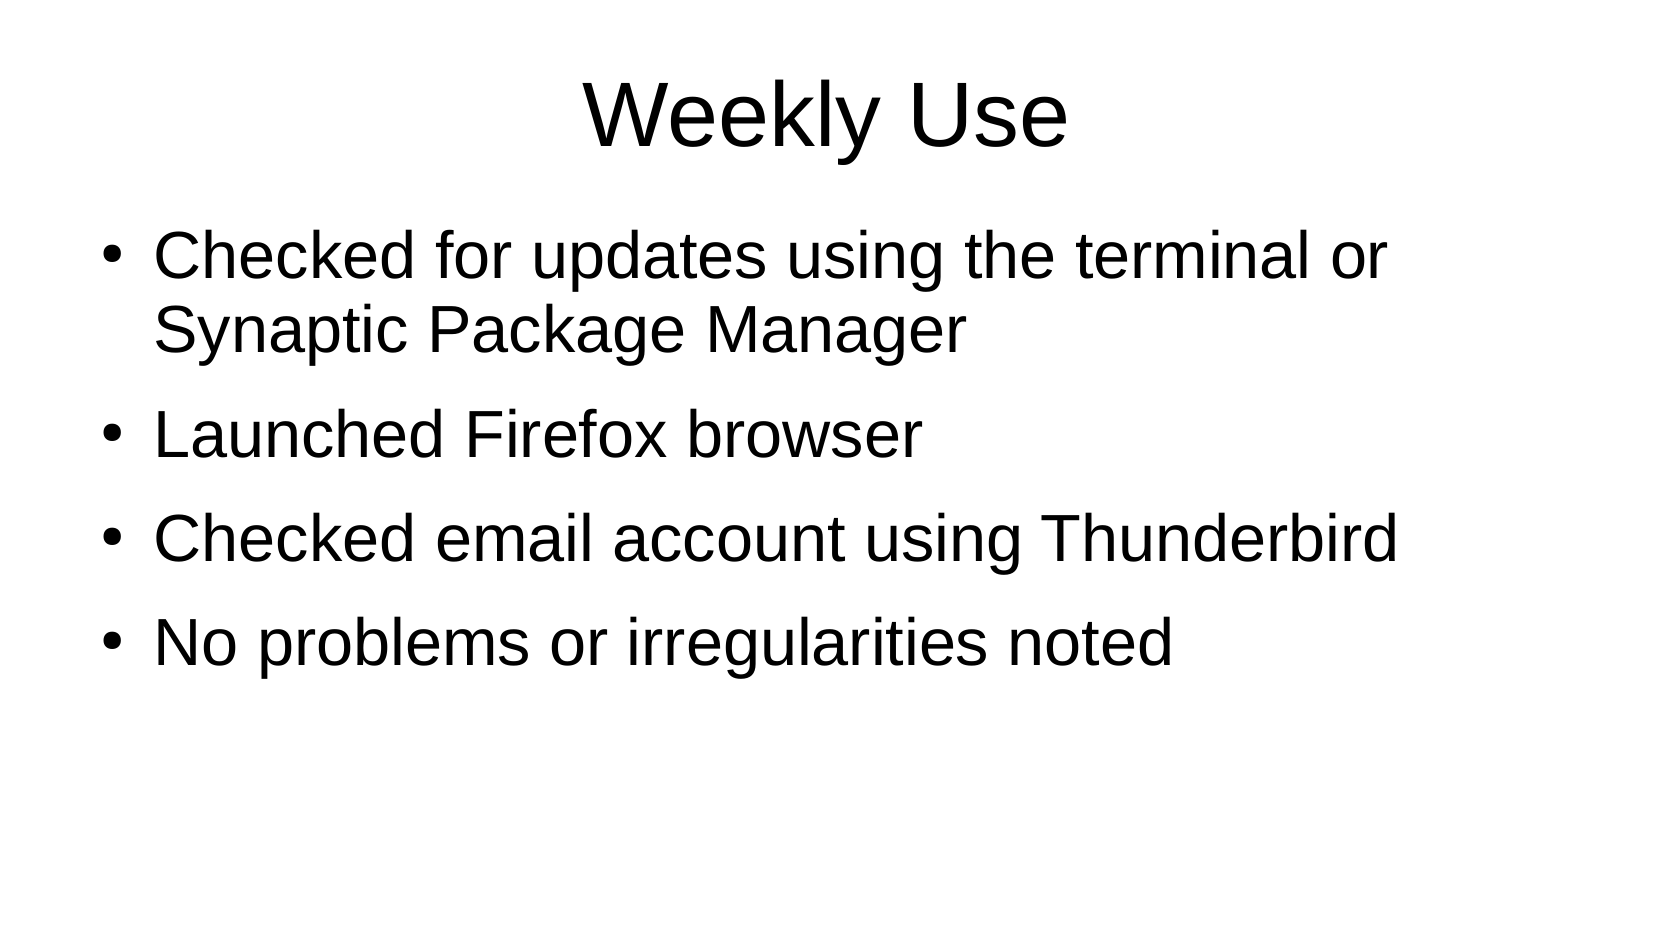

# Weekly Use
Checked for updates using the terminal or Synaptic Package Manager
Launched Firefox browser
Checked email account using Thunderbird
No problems or irregularities noted